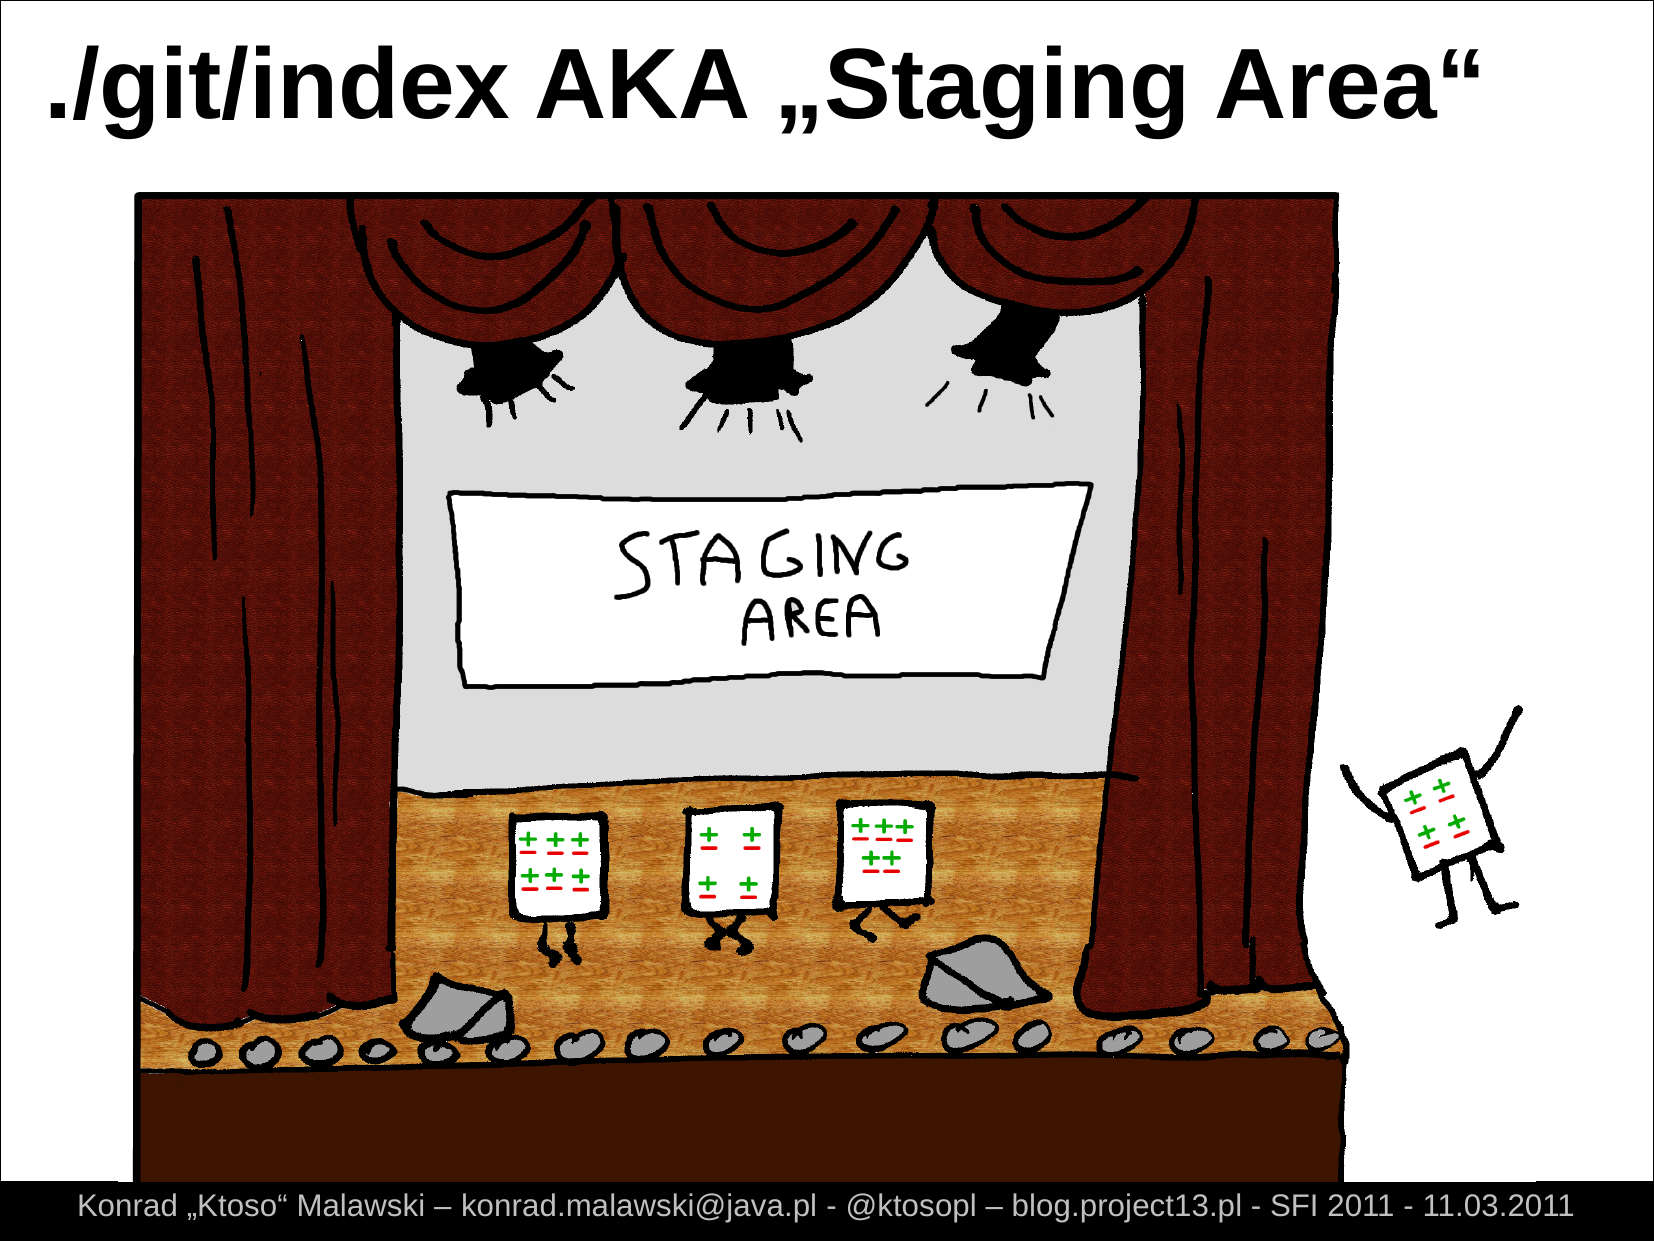

./git/index AKA „Staging Area“
Konrad „Ktoso“ Malawski – konrad.malawski@java.pl - @ktosopl – blog.project13.pl - SFI 2011 - 11.03.2011